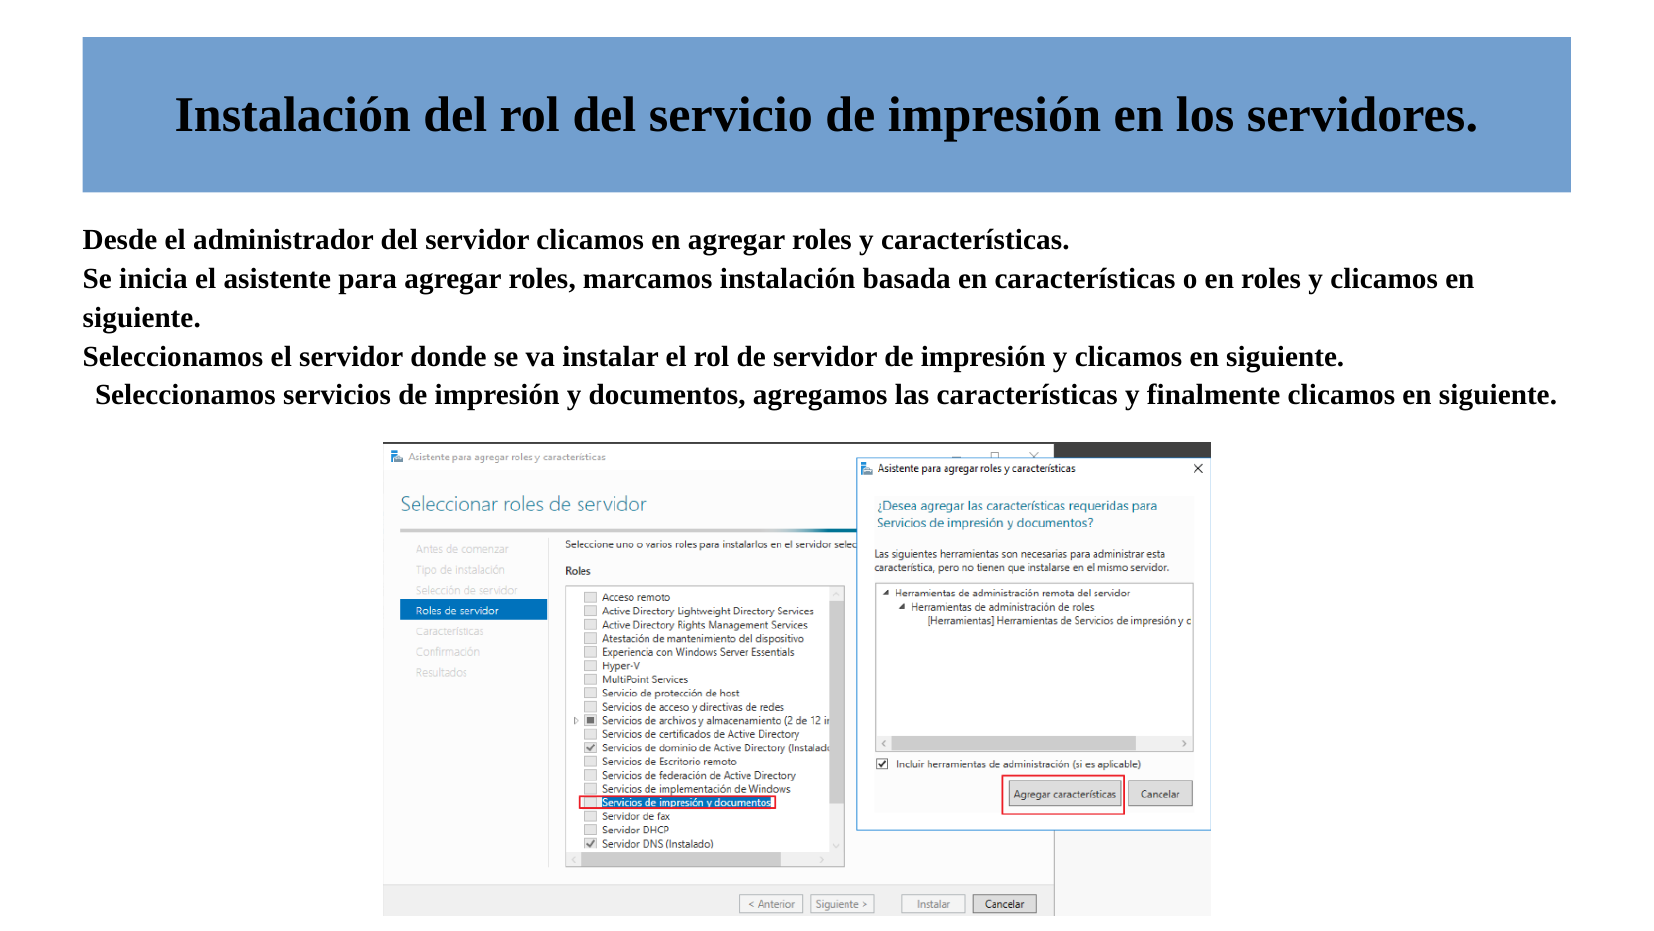

# Instalación del rol del servicio de impresión en los servidores.
Desde el administrador del servidor clicamos en agregar roles y características.
Se inicia el asistente para agregar roles, marcamos instalación basada en características o en roles y clicamos en siguiente.
Seleccionamos el servidor donde se va instalar el rol de servidor de impresión y clicamos en siguiente.
Seleccionamos servicios de impresión y documentos, agregamos las características y finalmente clicamos en siguiente.